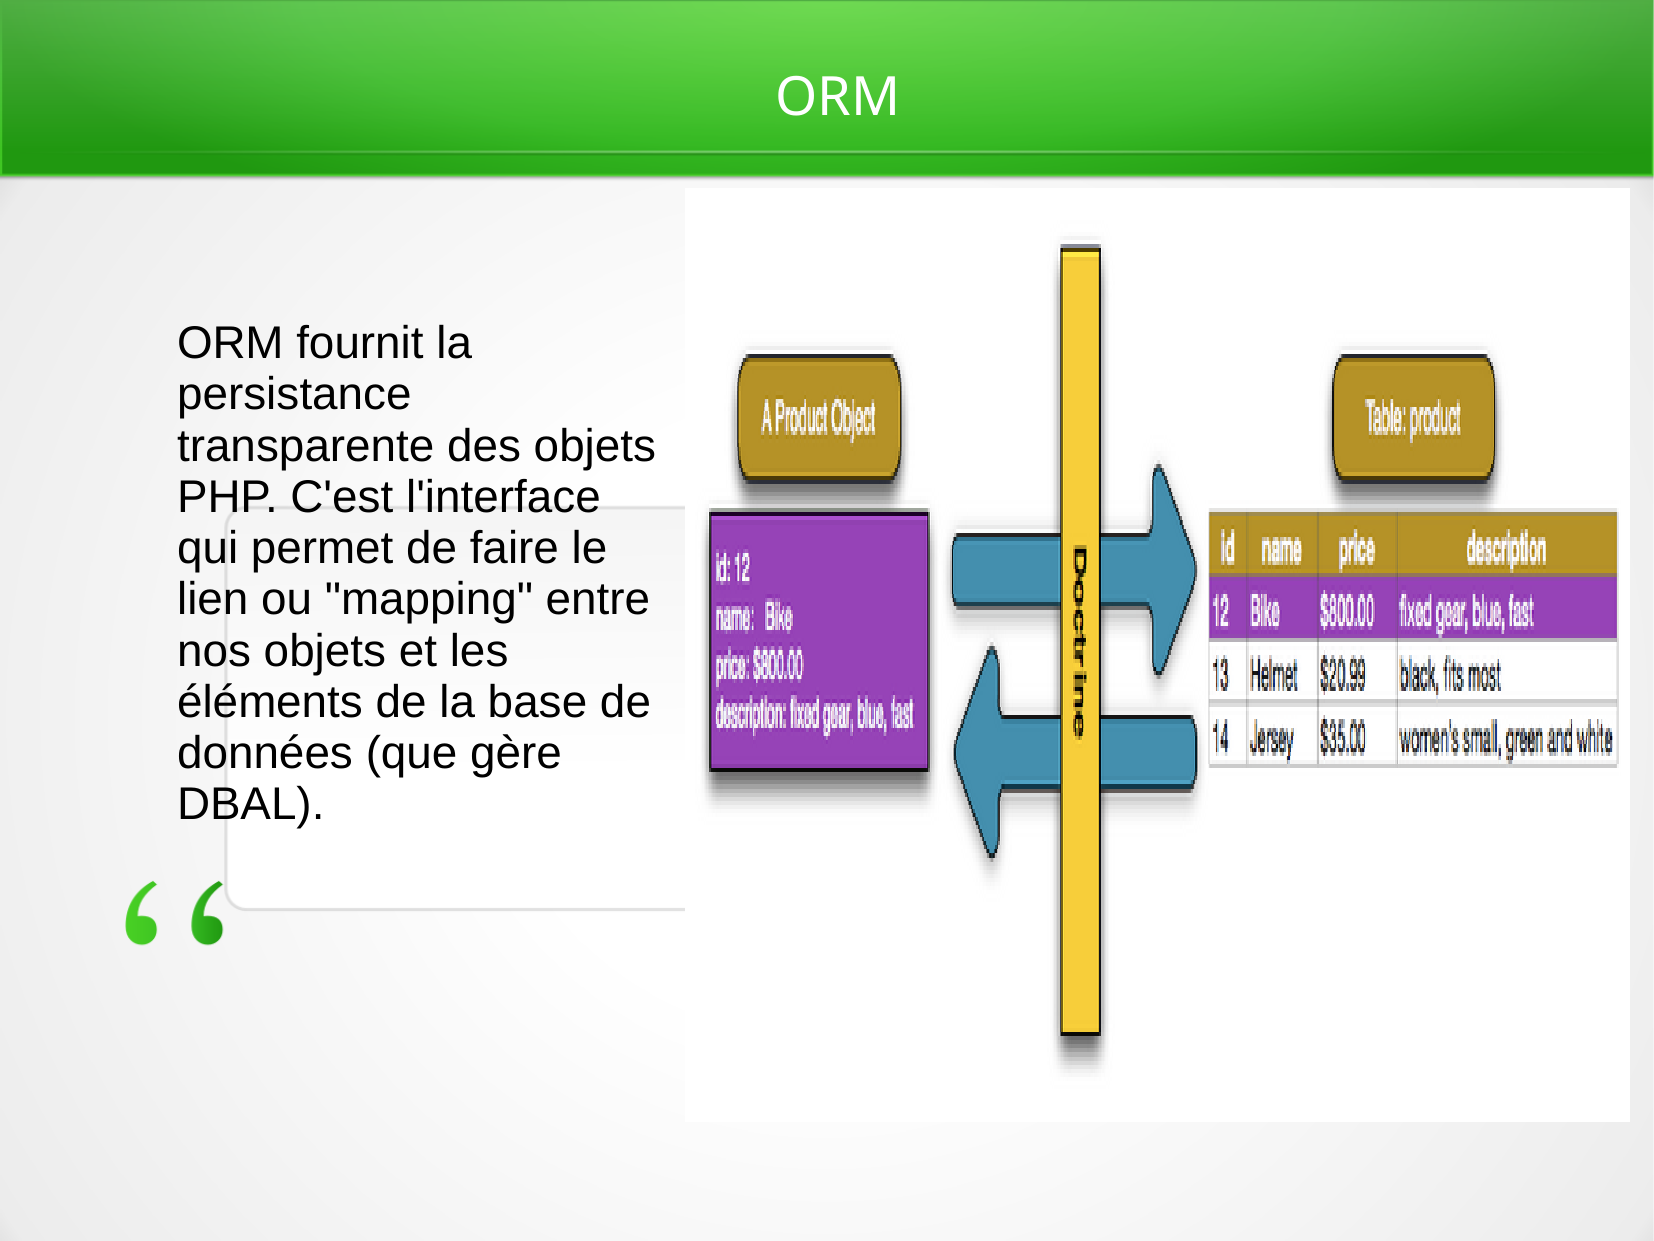

# ORM
ORM fournit la persistance transparente des objets PHP. C'est l'interface qui permet de faire le lien ou "mapping" entre nos objets et les éléments de la base de données (que gère DBAL).